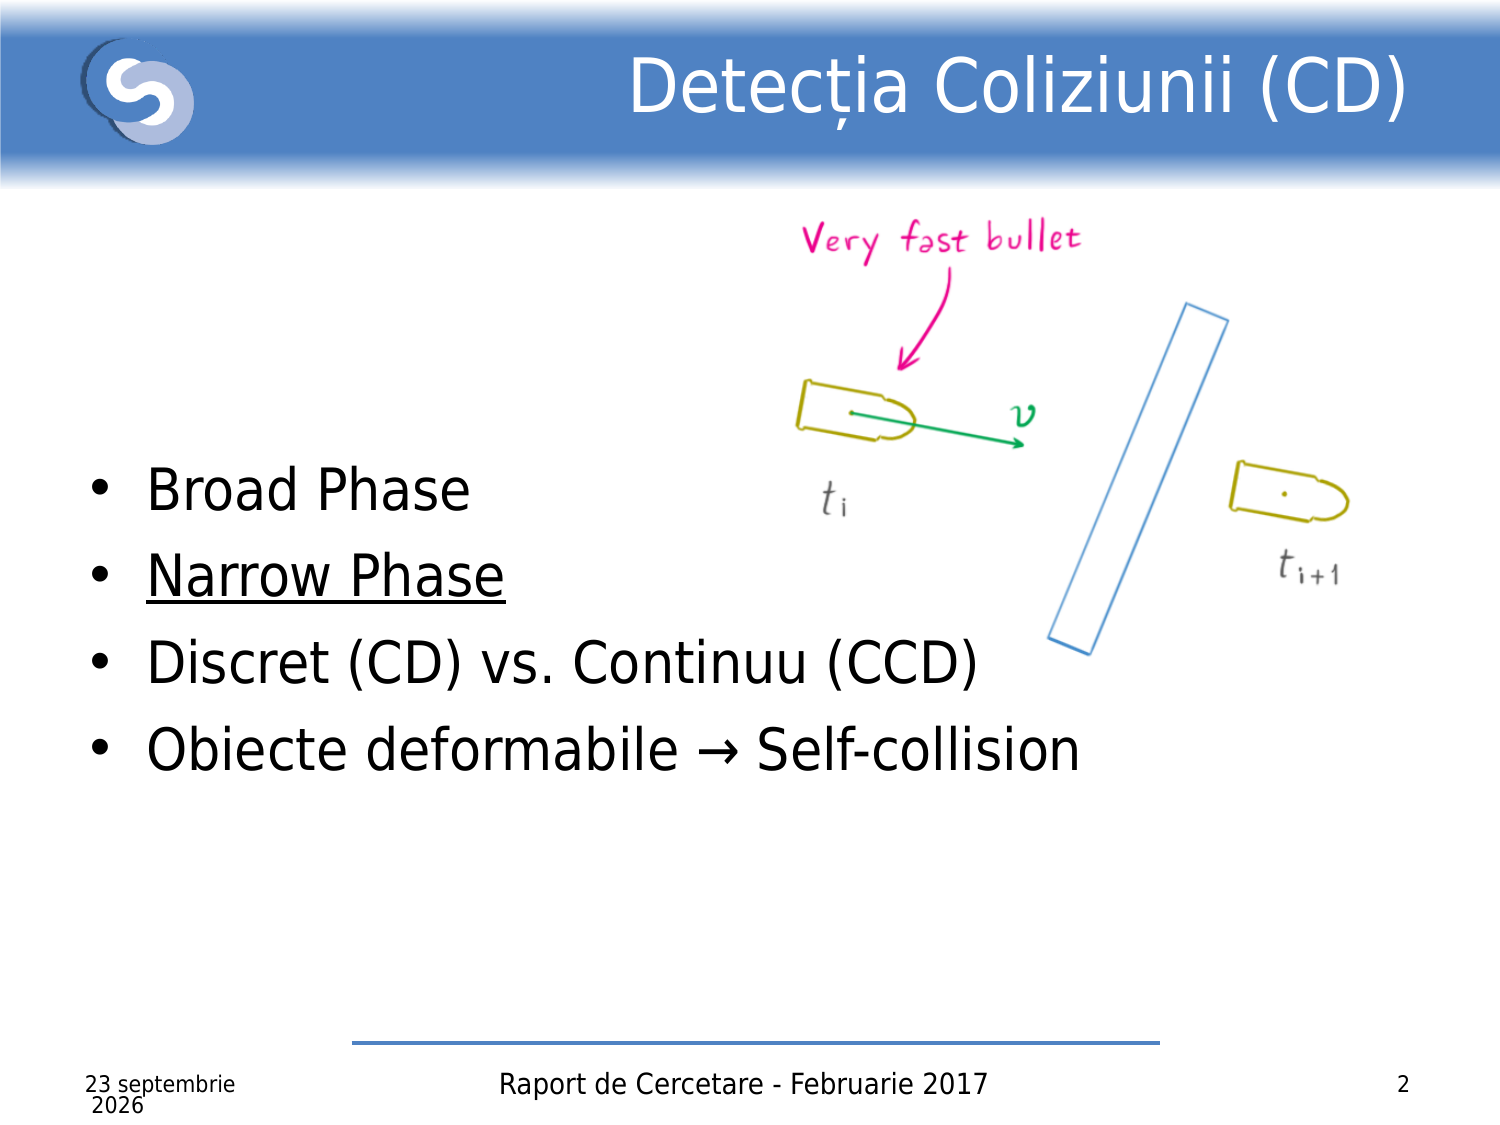

# Detecția Coliziunii (CD)
Broad Phase
Narrow Phase
Discret (CD) vs. Continuu (CCD)
Obiecte deformabile → Self-collision
Raport de Cercetare - Februarie 2017
2